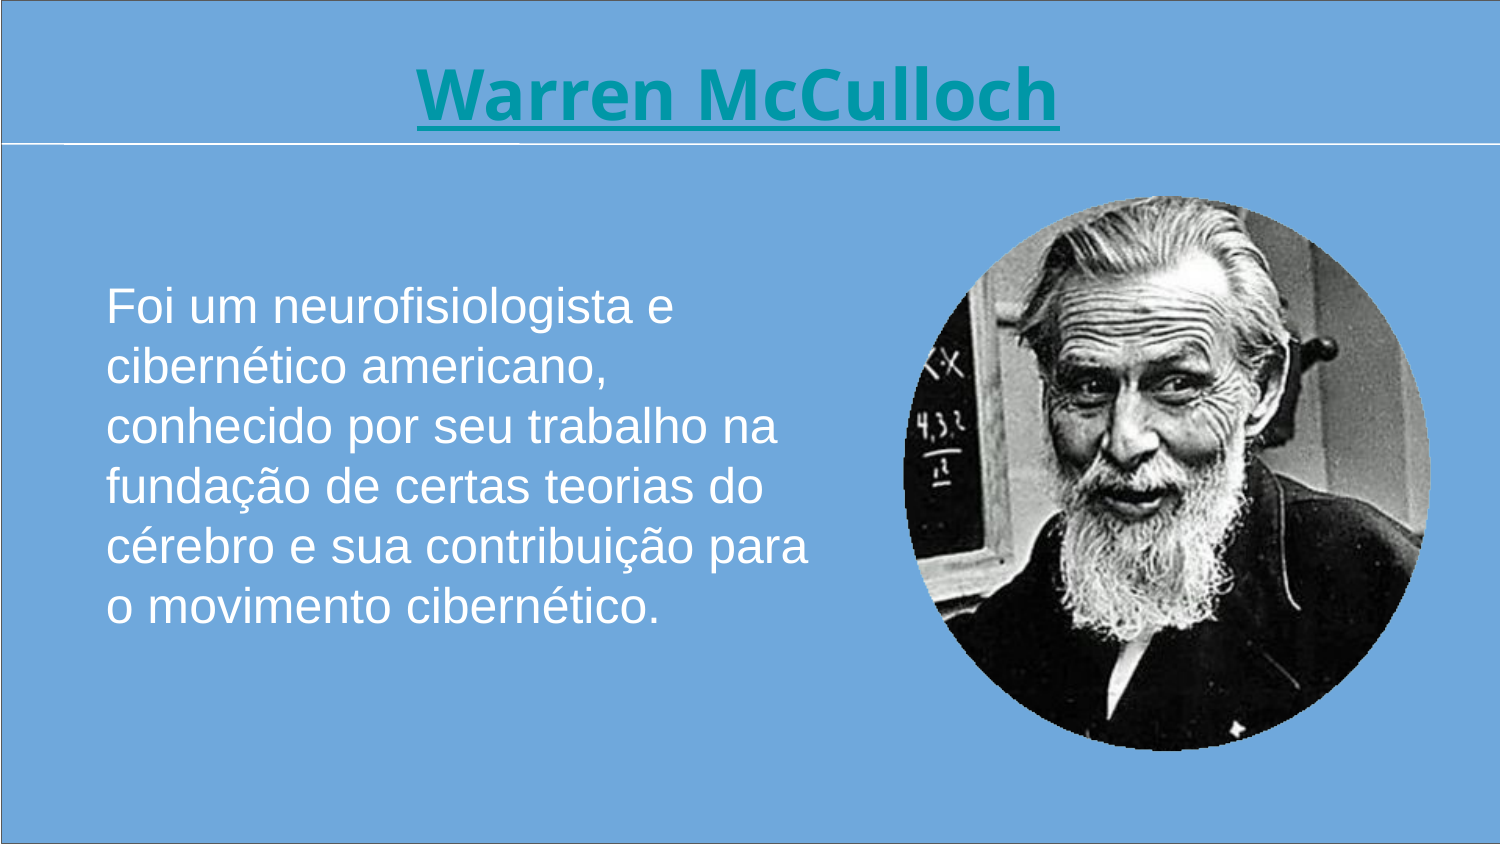

Warren McCulloch
ORIGEM
Foi um neurofisiologista e cibernético americano, conhecido por seu trabalho na fundação de certas teorias do cérebro e sua contribuição para o movimento cibernético.
Warren McCulloch
Walter Pitts
Como Surgiu a IA
A História da IA